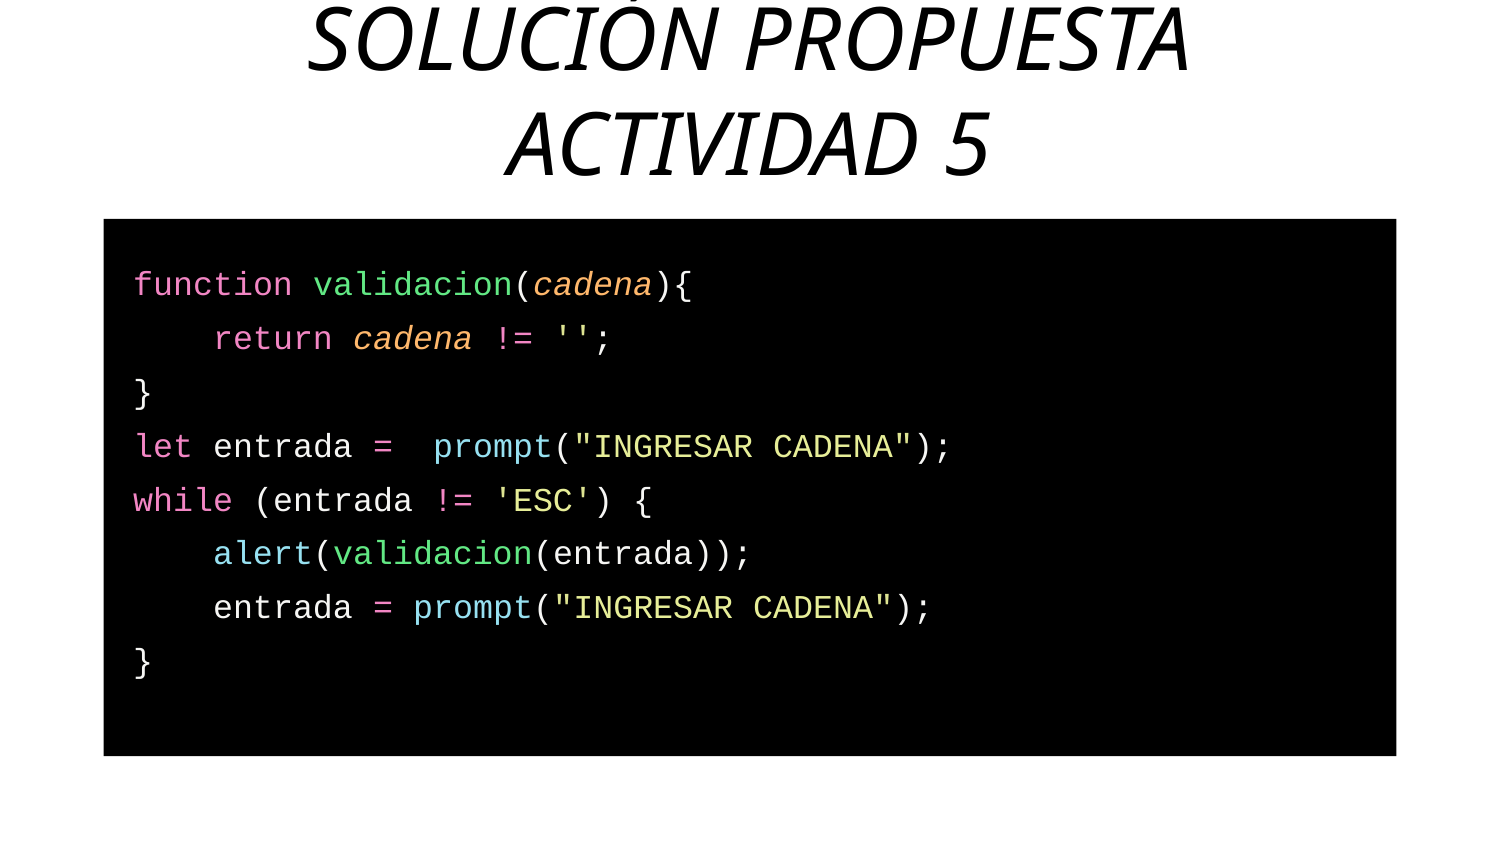

SOLUCIÓN PROPUESTA ACTIVIDAD 5
function validacion(cadena){
 return cadena != '';
}
let entrada = prompt("INGRESAR CADENA");
while (entrada != 'ESC') {
 alert(validacion(entrada));
 entrada = prompt("INGRESAR CADENA");
}